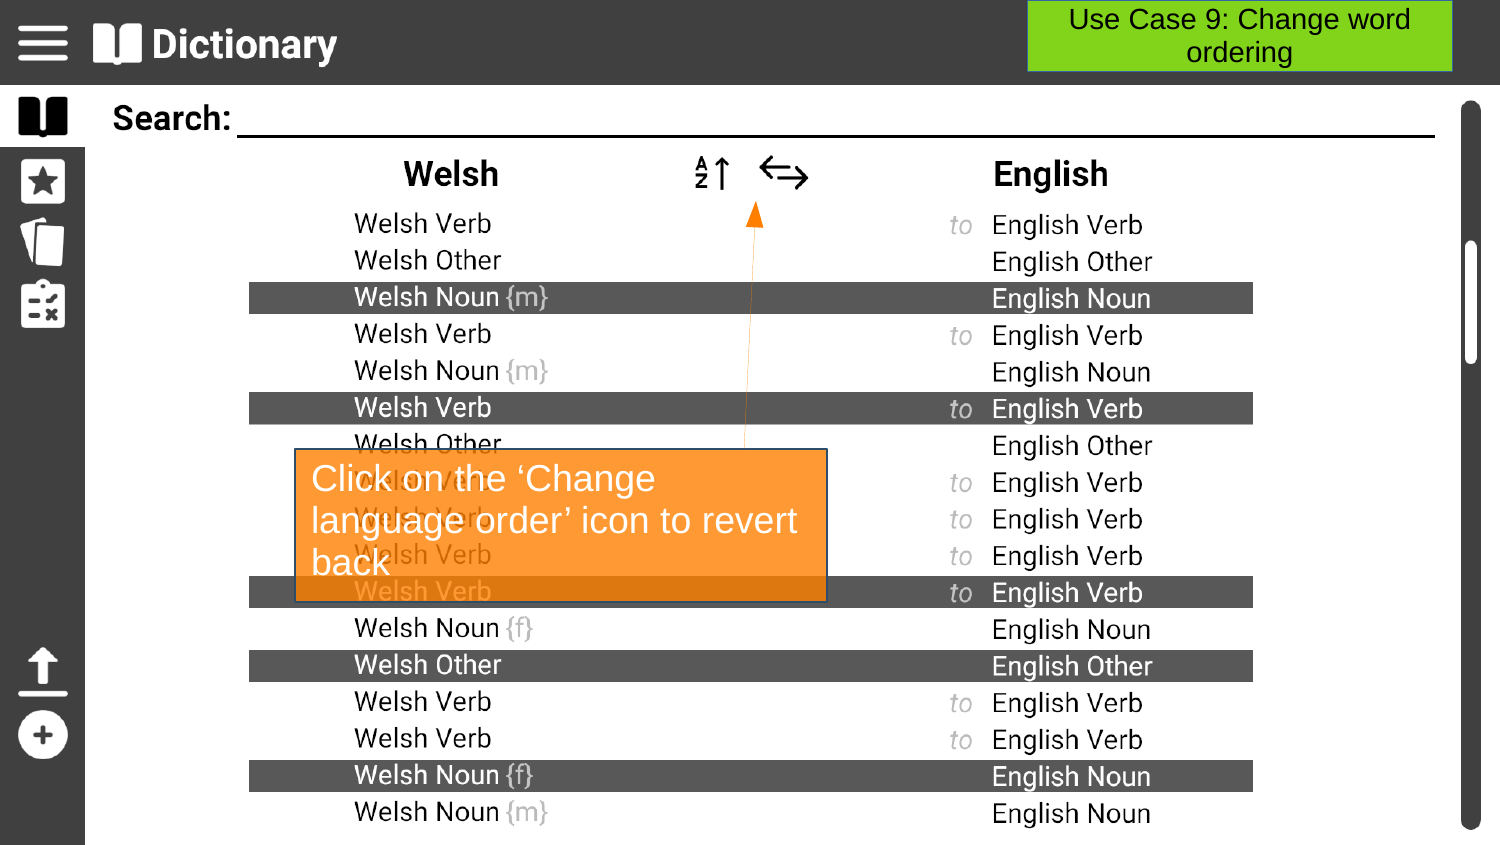

Use Case 9: Change word ordering
Click on the ‘Change language order’ icon to revert back